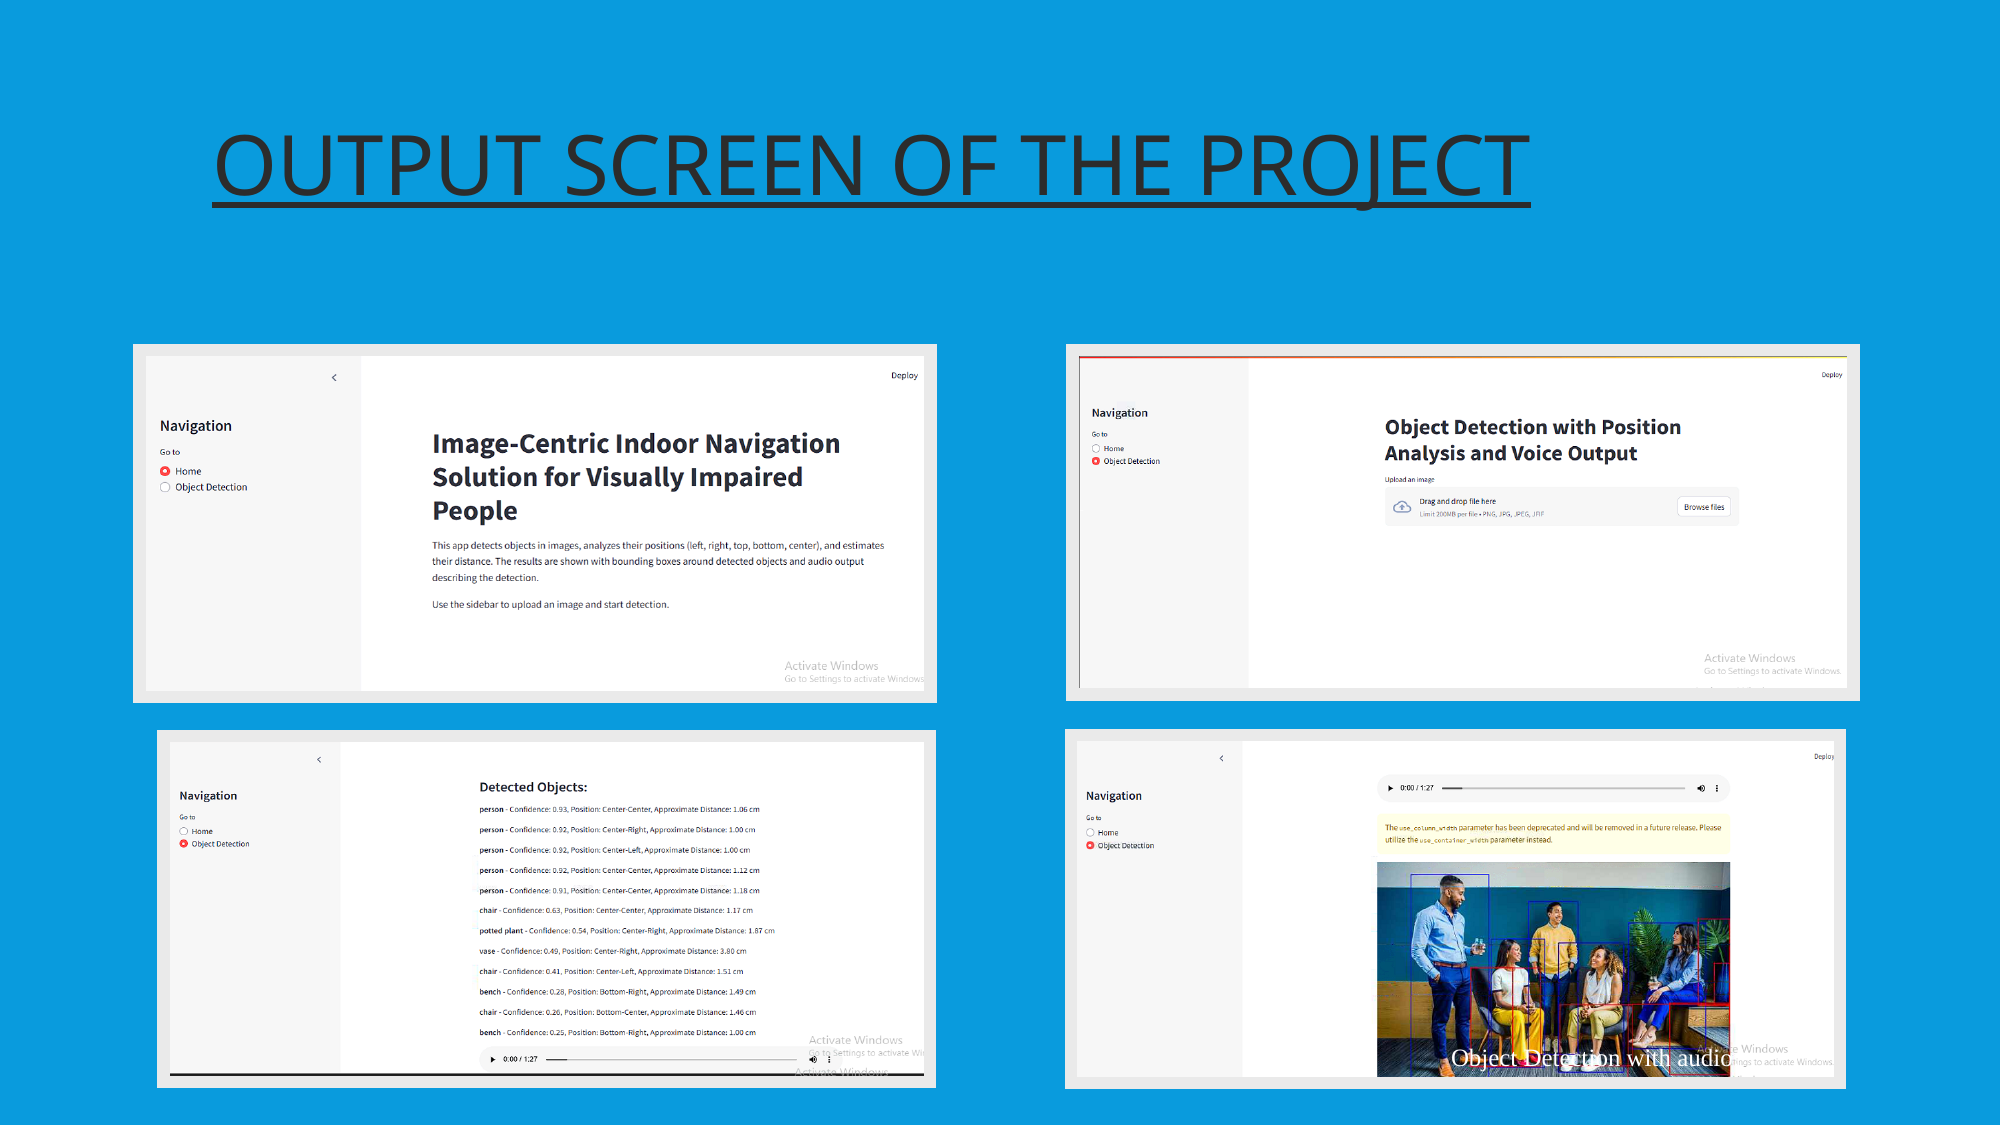

# Output screen of the project
Object Detection with audio: